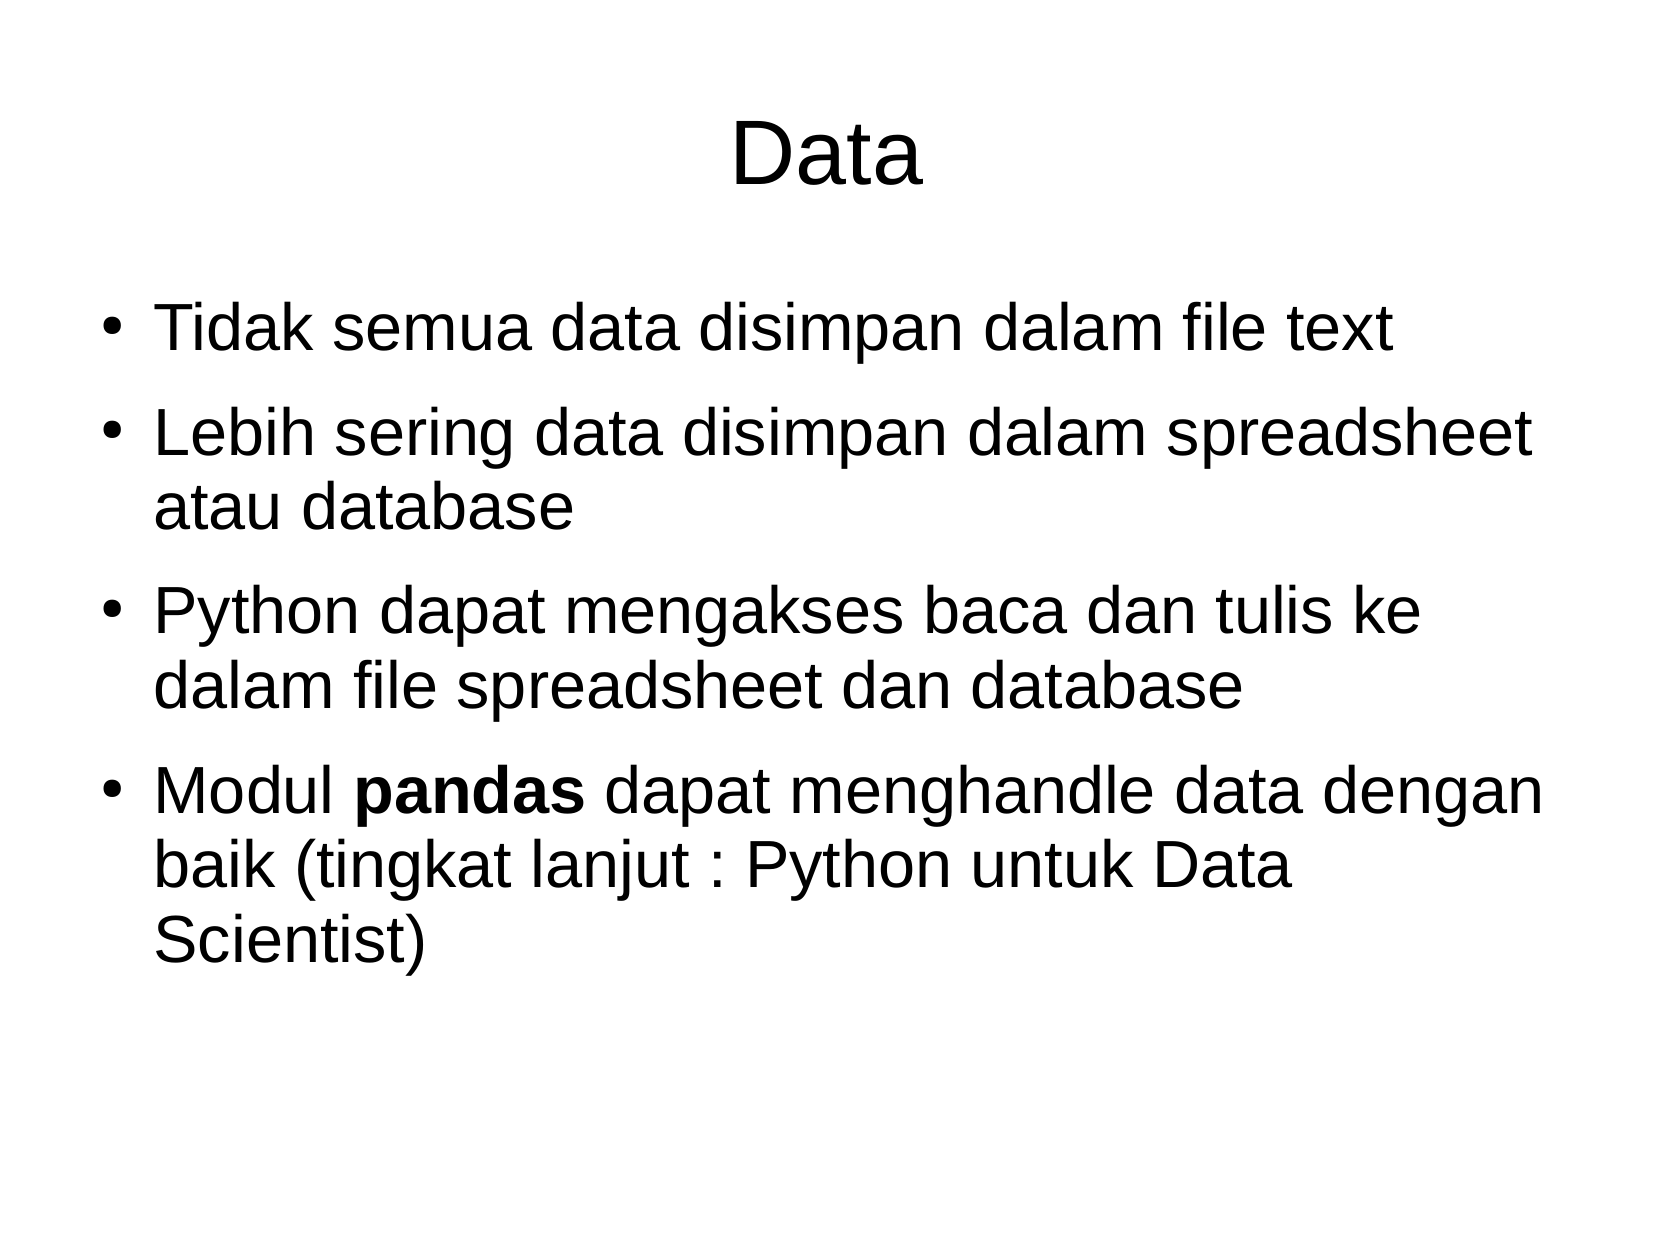

# Data
Tidak semua data disimpan dalam file text
Lebih sering data disimpan dalam spreadsheet atau database
Python dapat mengakses baca dan tulis ke dalam file spreadsheet dan database
Modul pandas dapat menghandle data dengan baik (tingkat lanjut : Python untuk Data Scientist)